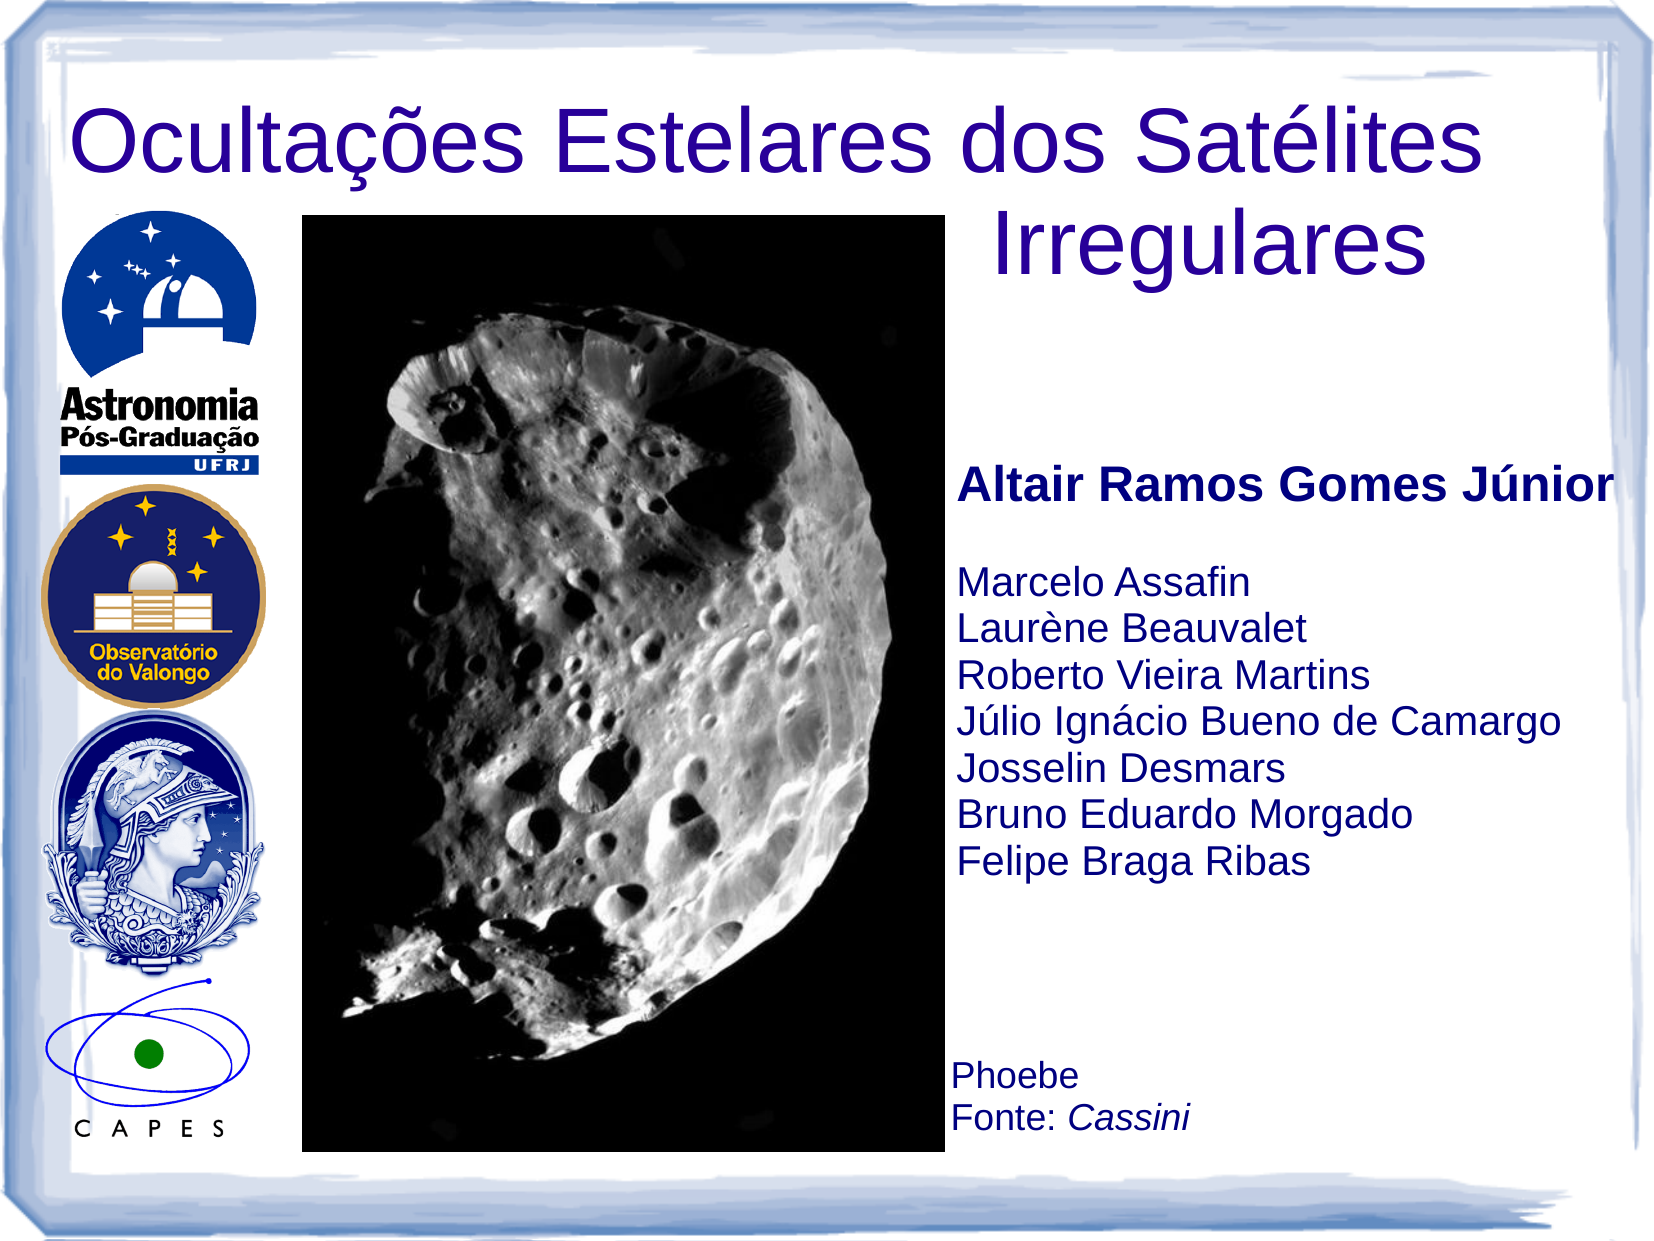

# Ocultações Estelares dos Satélites Irregulares
Altair Ramos Gomes Júnior
Marcelo Assafin
Laurène Beauvalet
Roberto Vieira Martins
Júlio Ignácio Bueno de Camargo
Josselin Desmars
Bruno Eduardo Morgado
Felipe Braga Ribas
Phoebe
Fonte: Cassini